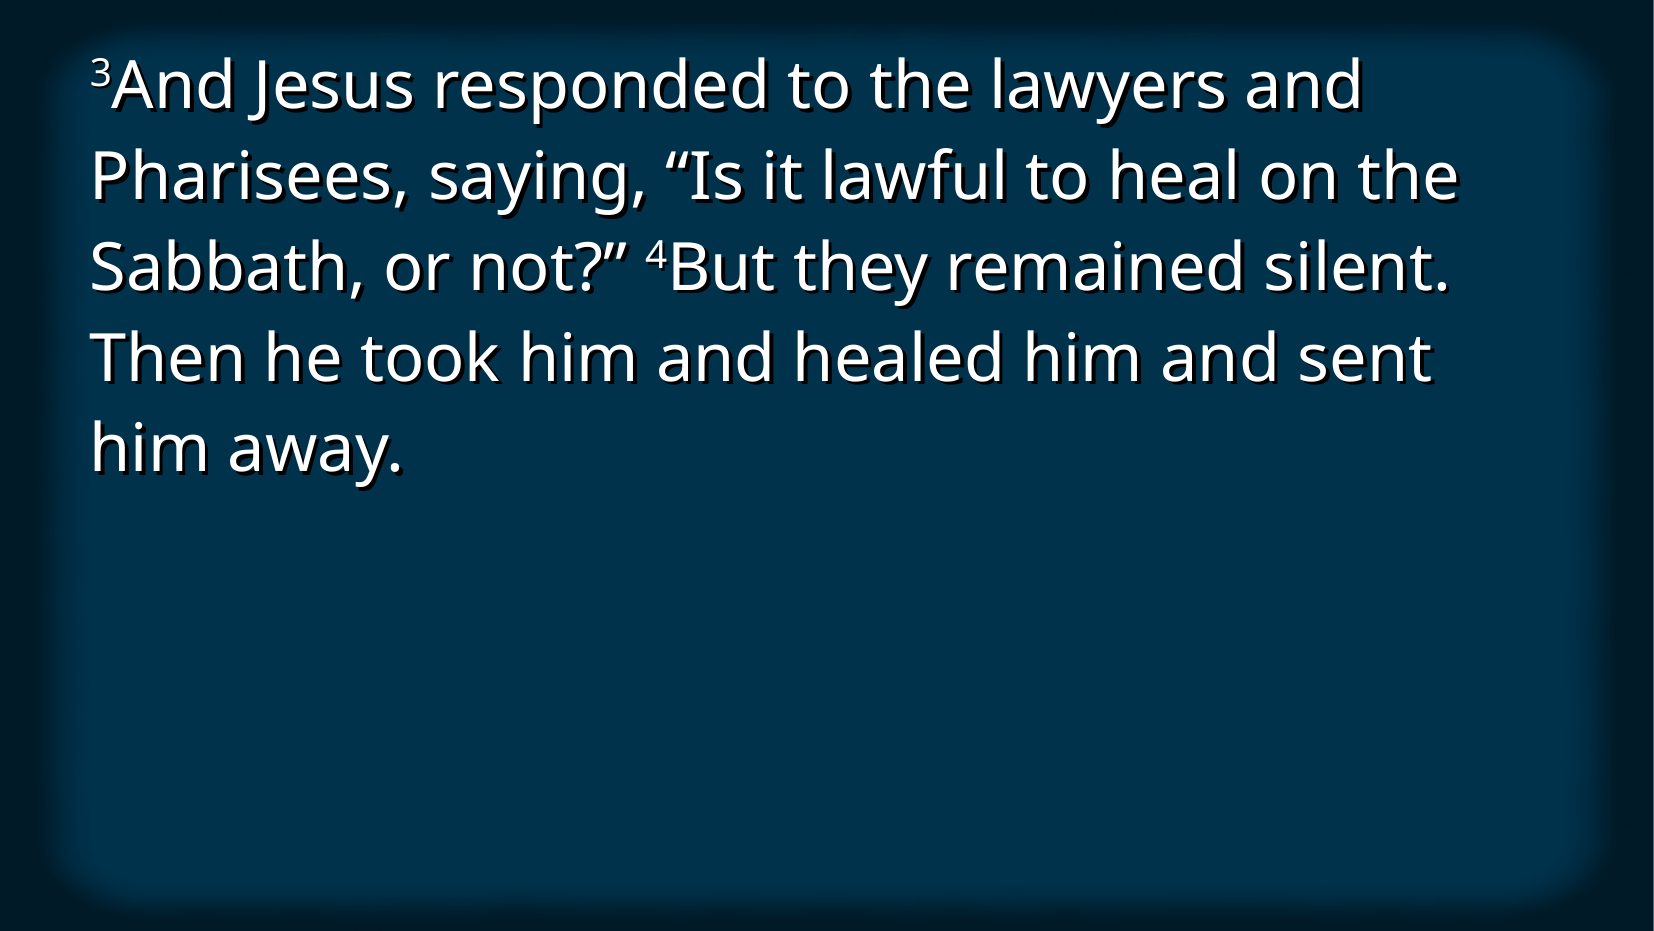

3And Jesus responded to the lawyers and Pharisees, saying, “Is it lawful to heal on the Sabbath, or not?” 4But they remained silent. Then he took him and healed him and sent him away.